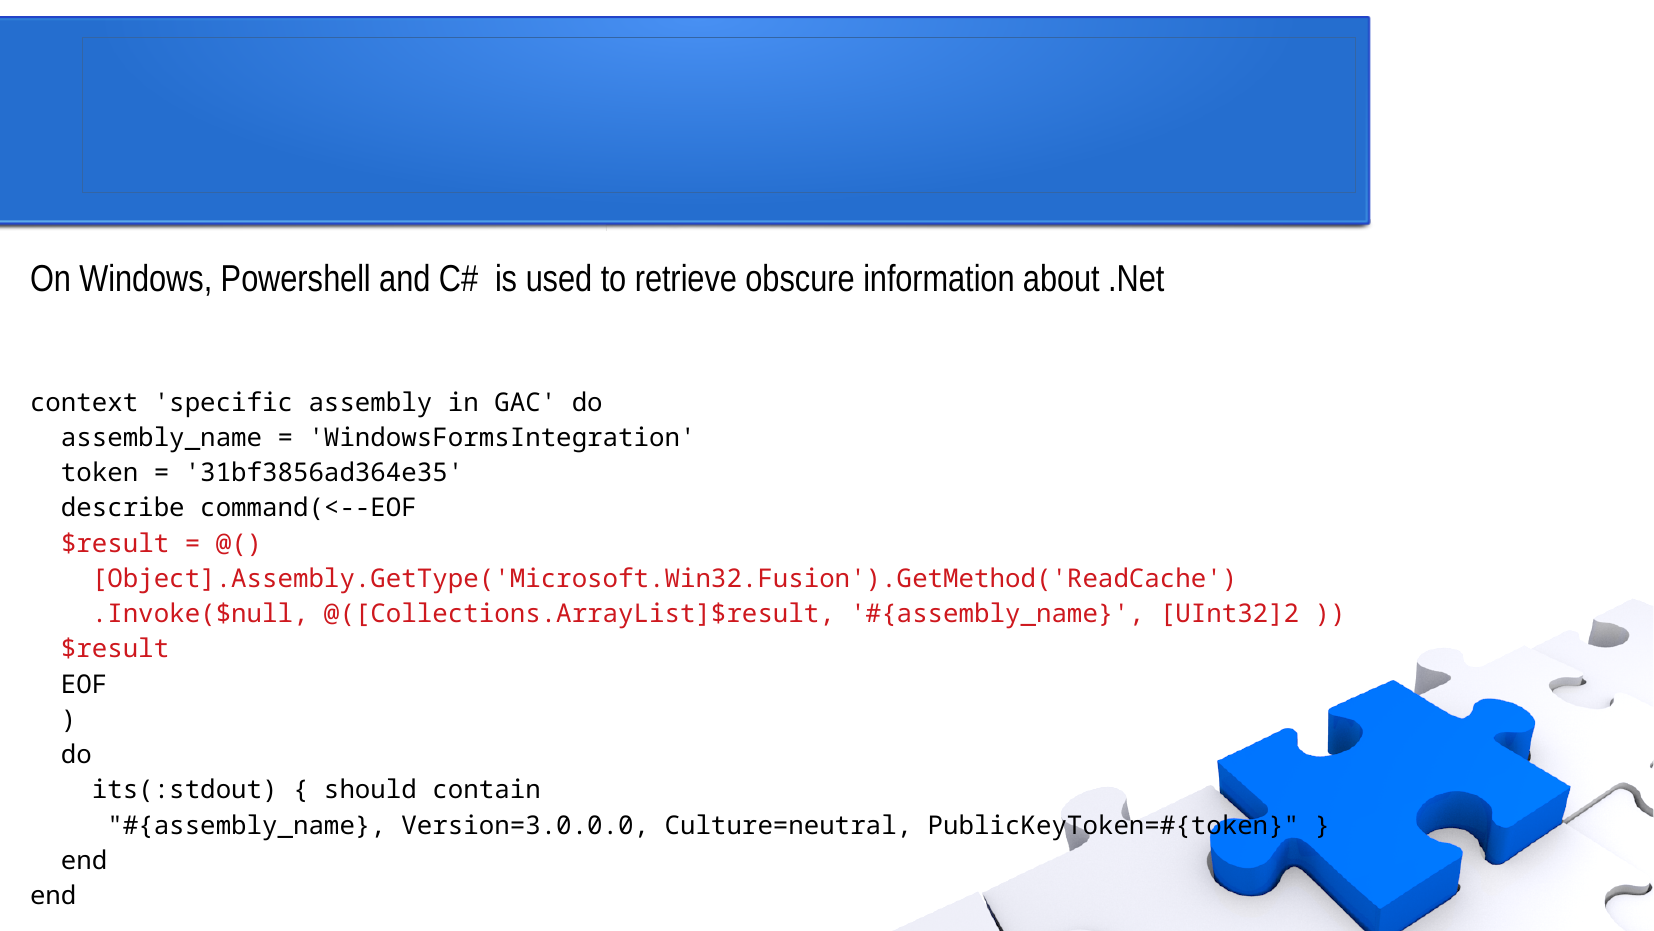

#
On Windows, Powershell and C# is used to retrieve obscure information about .Net
context 'specific assembly in GAC' do
 assembly_name = 'WindowsFormsIntegration'
 token = '31bf3856ad364e35'
 describe command(<--EOF
 $result = @()
 [Object].Assembly.GetType('Microsoft.Win32.Fusion').GetMethod('ReadCache')
 .Invoke($null, @([Collections.ArrayList]$result, '#{assembly_name}', [UInt32]2 ))
 $result
 EOF
 )
 do
 its(:stdout) { should contain
 "#{assembly_name}, Version=3.0.0.0, Culture=neutral, PublicKeyToken=#{token}" }
 end
end